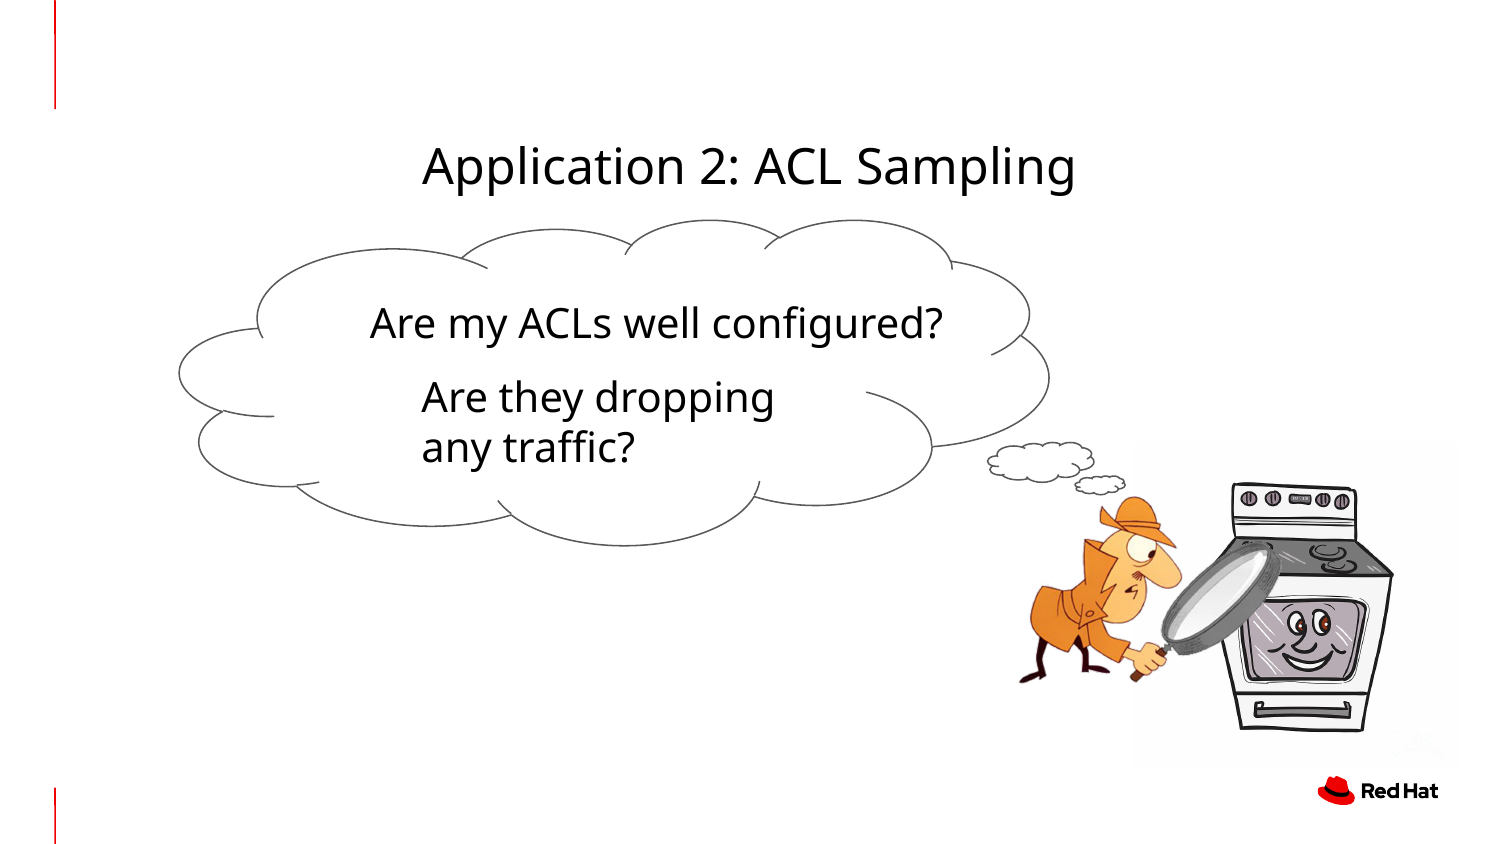

# Application 2: ACL Sampling
Are my ACLs well configured?
Are they dropping any traffic?